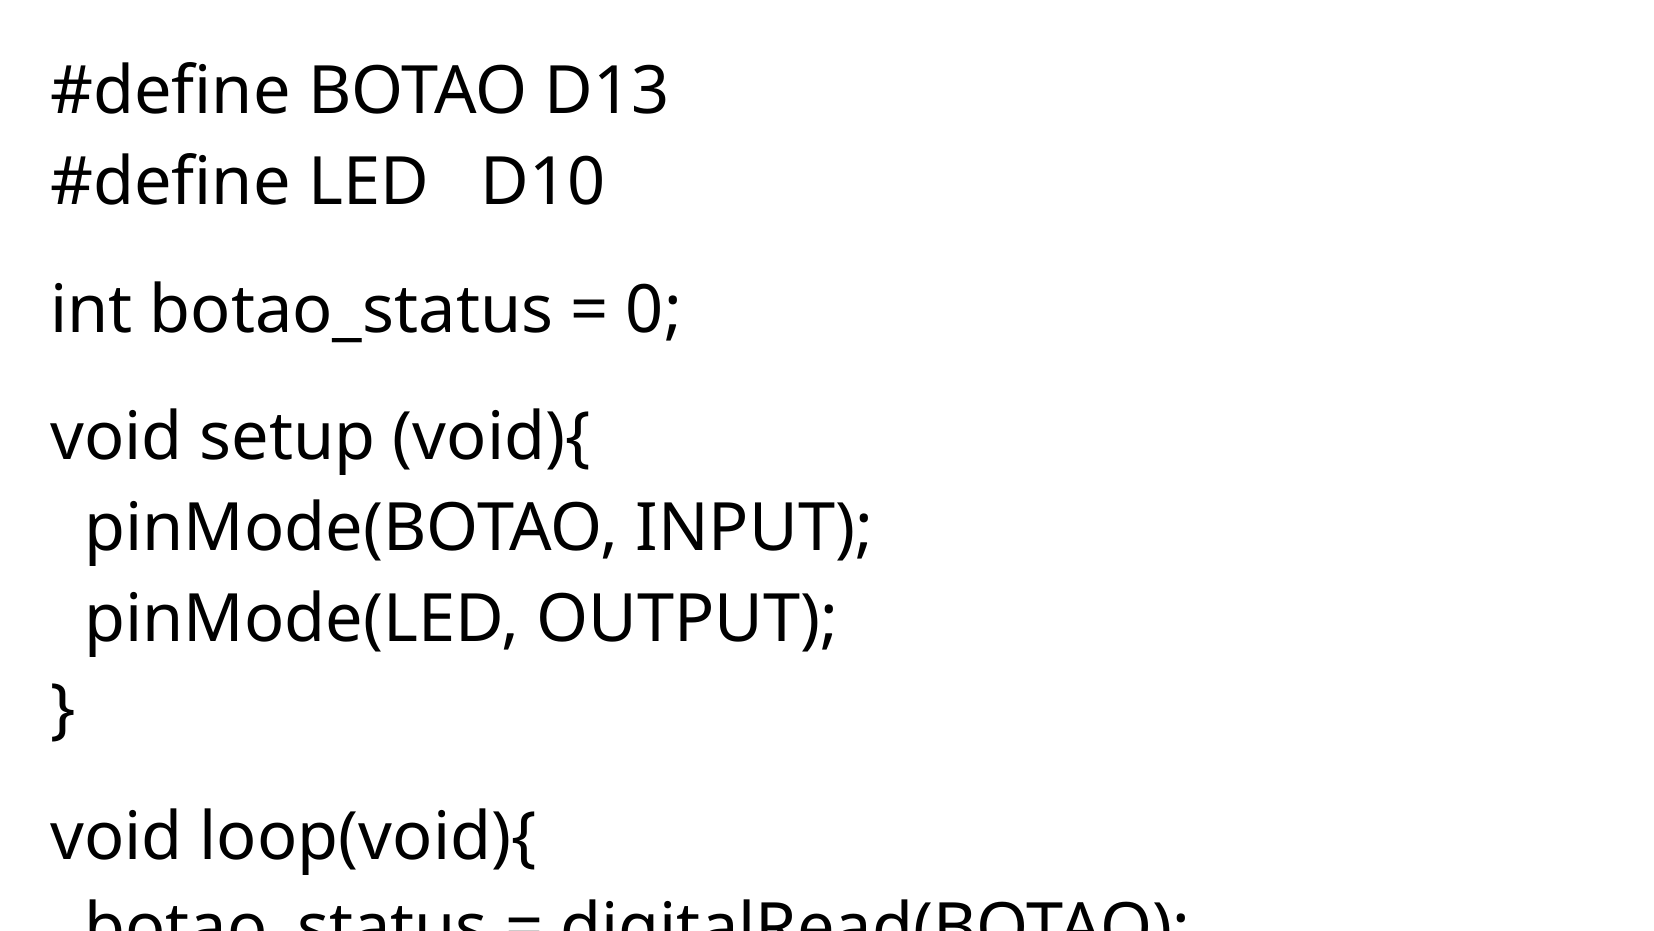

#define BOTAO D13
#define LED D10
int botao_status = 0;
void setup (void){
 pinMode(BOTAO, INPUT);
 pinMode(LED, OUTPUT);
}
void loop(void){
 botao_status = digitalRead(BOTAO);
 digitalWrite(LED,botao_status);
}